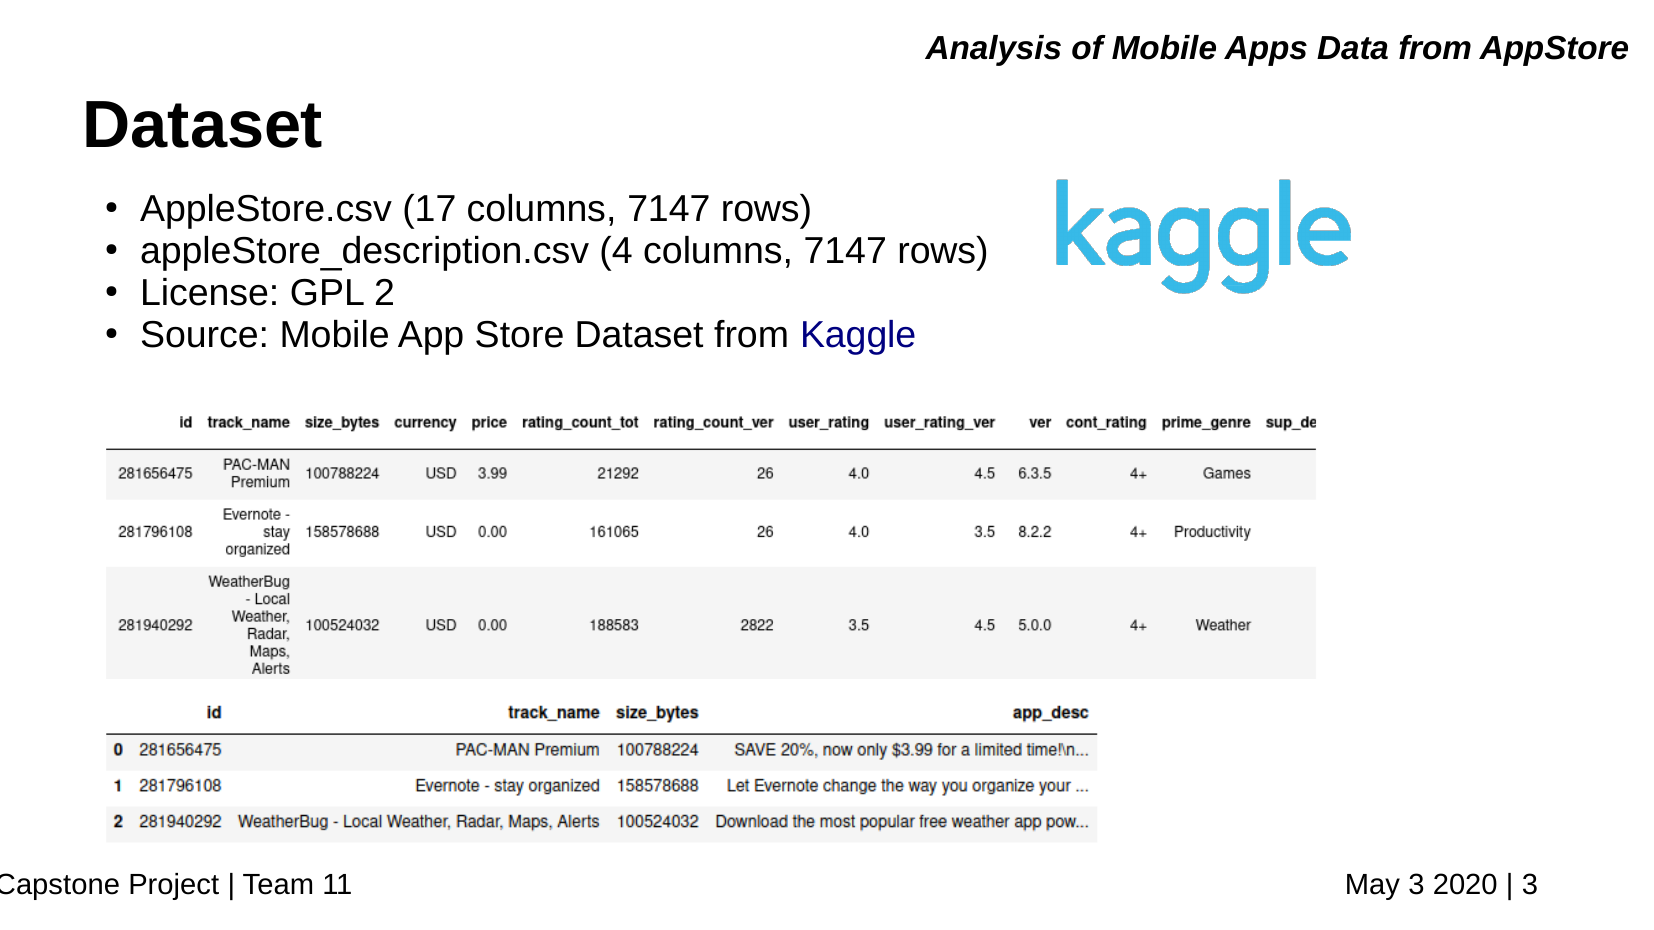

# Analysis of Mobile Apps Data from AppStore
Dataset
AppleStore.csv (17 columns, 7147 rows)
appleStore_description.csv (4 columns, 7147 rows)
License: GPL 2
Source: Mobile App Store Dataset from Kaggle
Capstone Project | Team 11														May 3 2020 |